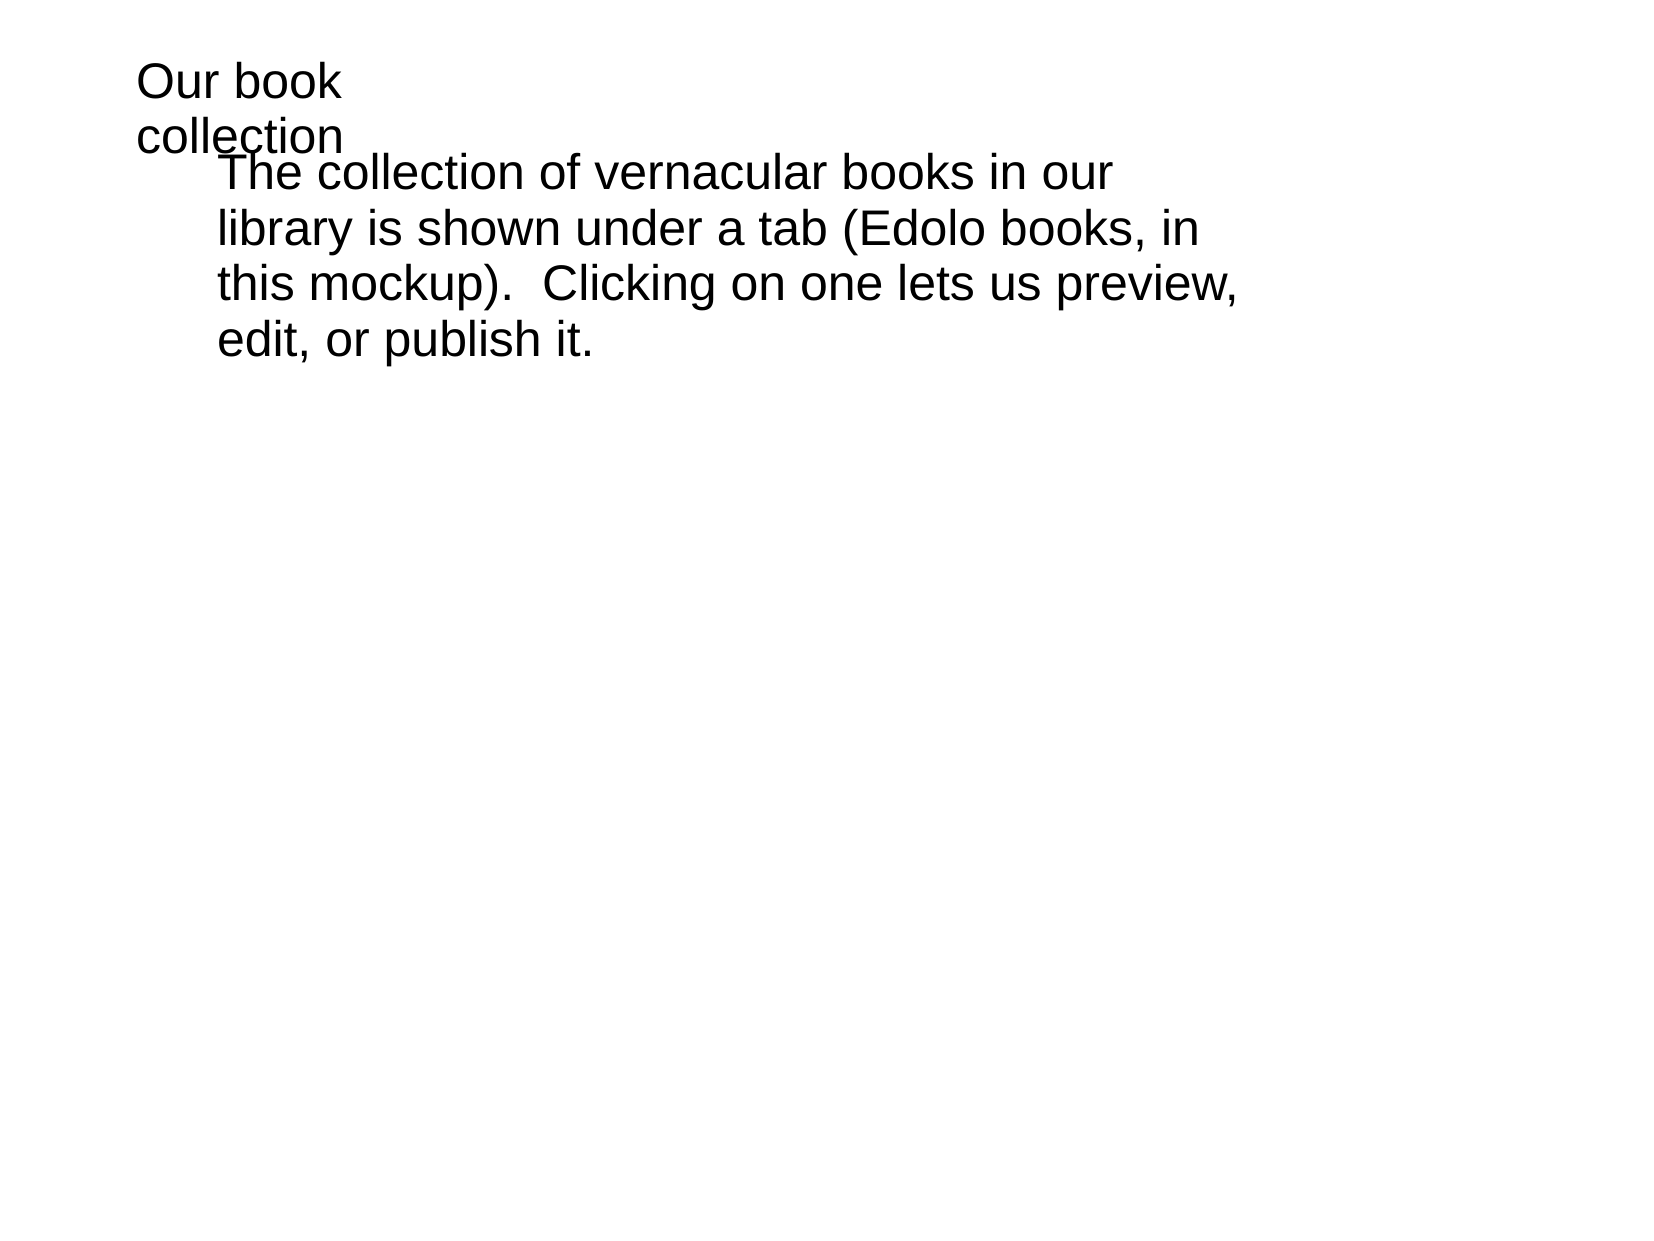

Our book collection
The collection of vernacular books in our library is shown under a tab (Edolo books, in this mockup). Clicking on one lets us preview, edit, or publish it.